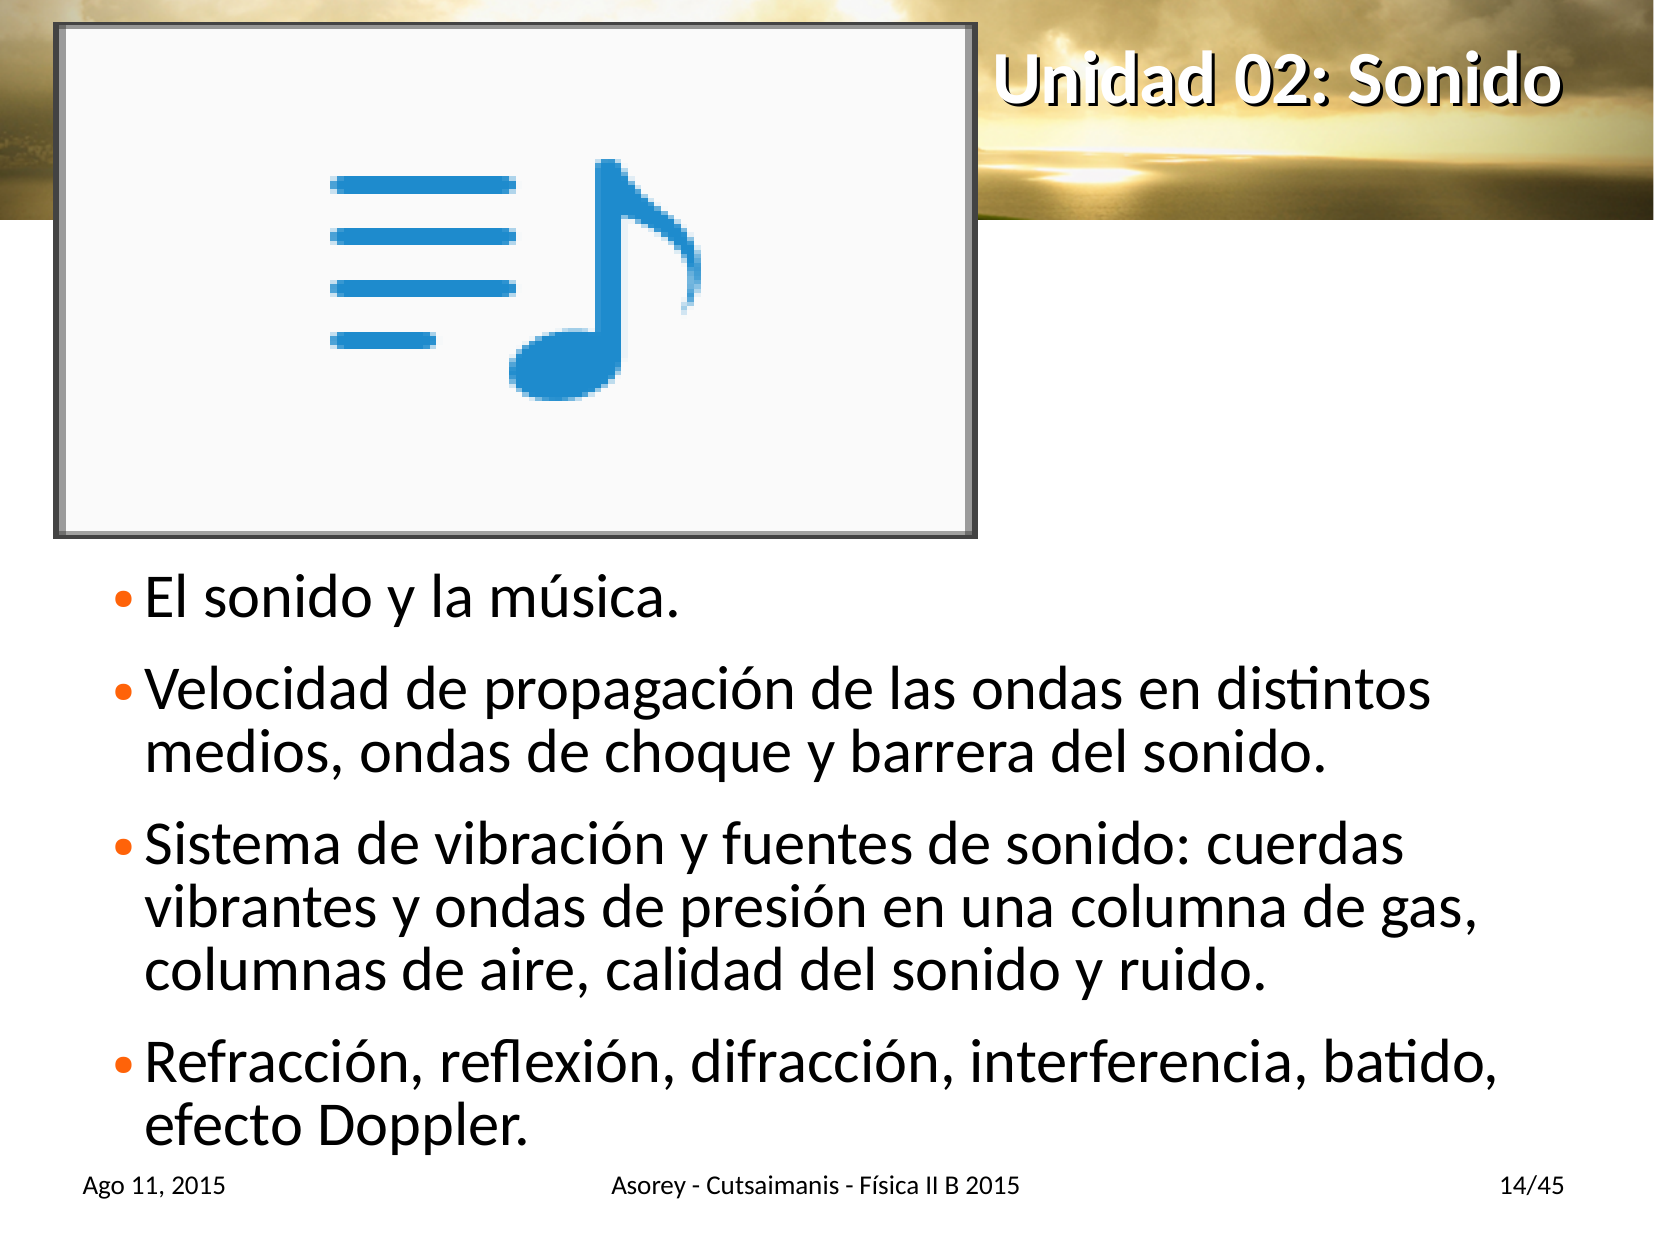

# Unidad 02: Sonido
El sonido y la música.
Velocidad de propagación de las ondas en distintos medios, ondas de choque y barrera del sonido.
Sistema de vibración y fuentes de sonido: cuerdas vibrantes y ondas de presión en una columna de gas, columnas de aire, calidad del sonido y ruido.
Refracción, reflexión, difracción, interferencia, batido, efecto Doppler.
Ago 11, 2015
Asorey - Cutsaimanis - Física II B 2015
14